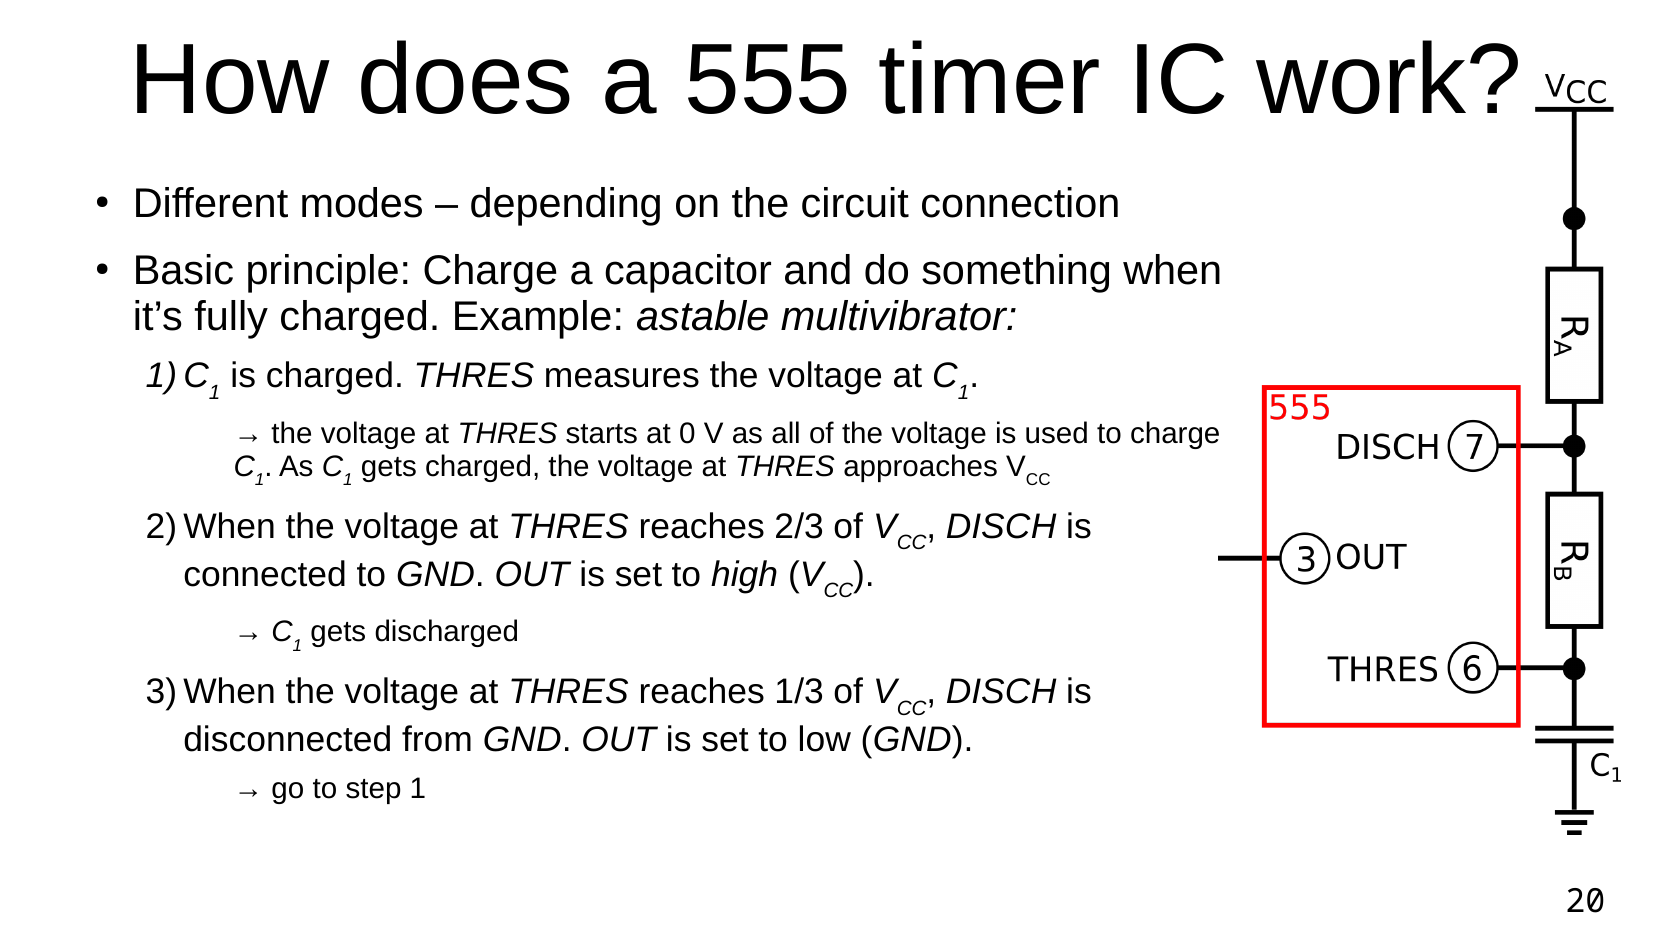

# How does a 555 timer IC work?
Different modes – depending on the circuit connection
Basic principle: Charge a capacitor and do something when it’s fully charged. Example: astable multivibrator:
C1 is charged. THRES measures the voltage at C1.
→ the voltage at THRES starts at 0 V as all of the voltage is used to charge C1. As C1 gets charged, the voltage at THRES approaches VCC
When the voltage at THRES reaches 2/3 of VCC, DISCH is connected to GND. OUT is set to high (VCC).
→ C1 gets discharged
When the voltage at THRES reaches 1/3 of VCC, DISCH is disconnected from GND. OUT is set to low (GND).
→ go to step 1